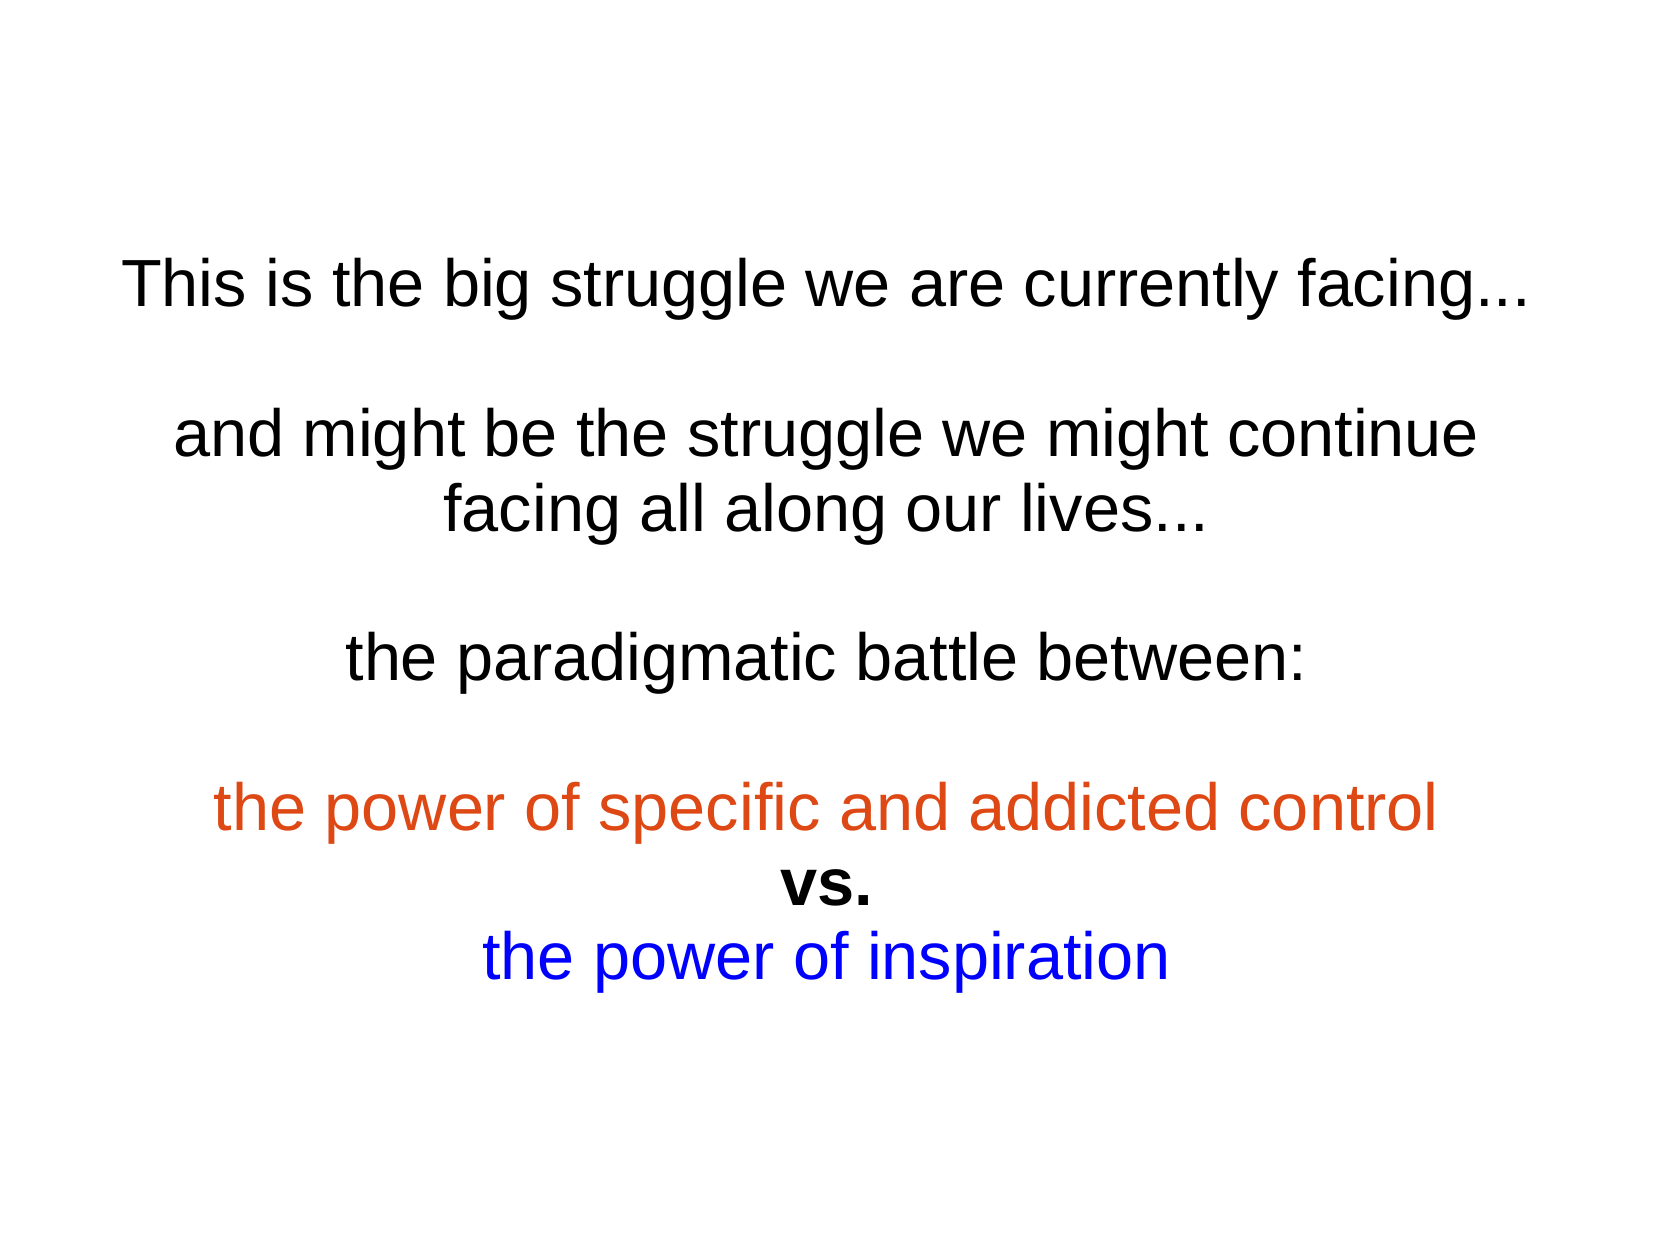

# This is the big struggle we are currently facing... and might be the struggle we might continue facing all along our lives... the paradigmatic battle between: the power of specific and addicted control vs. the power of inspiration